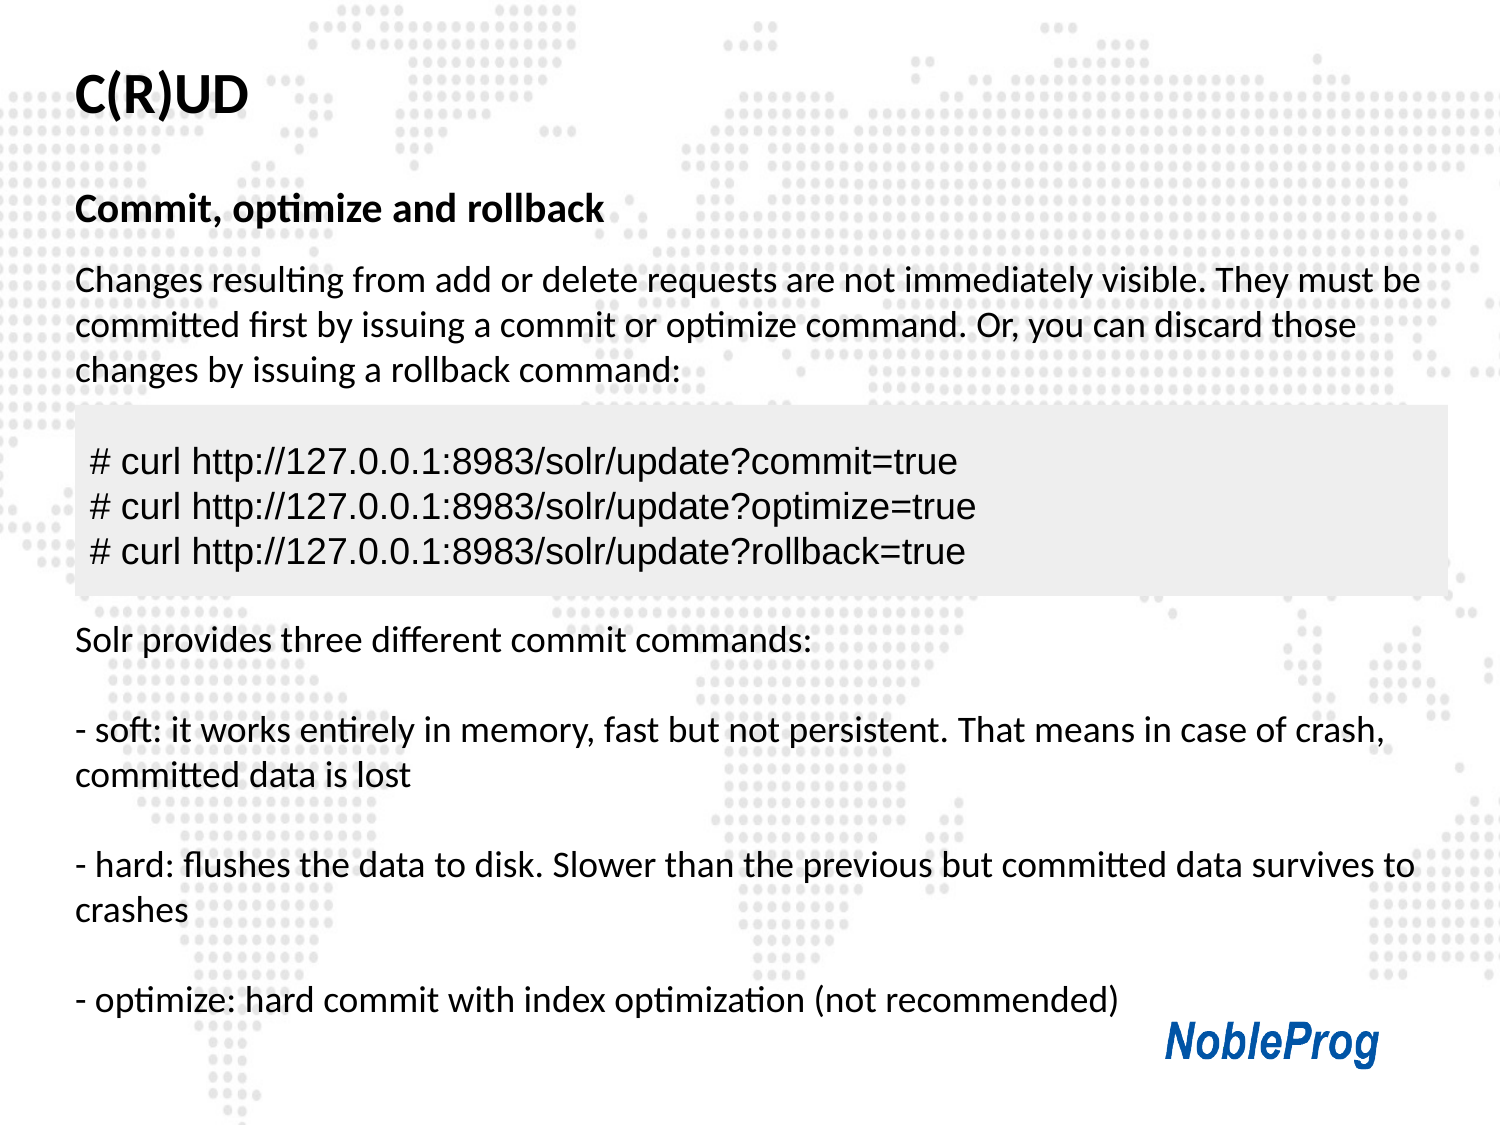

C(R)UD
Commit, optimize and rollback
Changes resulting from add or delete requests are not immediately visible. They must be committed first by issuing a commit or optimize command. Or, you can discard those changes by issuing a rollback command:
Solr provides three different commit commands:
- soft: it works entirely in memory, fast but not persistent. That means in case of crash, committed data is lost
- hard: flushes the data to disk. Slower than the previous but committed data survives to crashes
- optimize: hard commit with index optimization (not recommended)
# curl http://127.0.0.1:8983/solr/update?commit=true
# curl http://127.0.0.1:8983/solr/update?optimize=true
# curl http://127.0.0.1:8983/solr/update?rollback=true